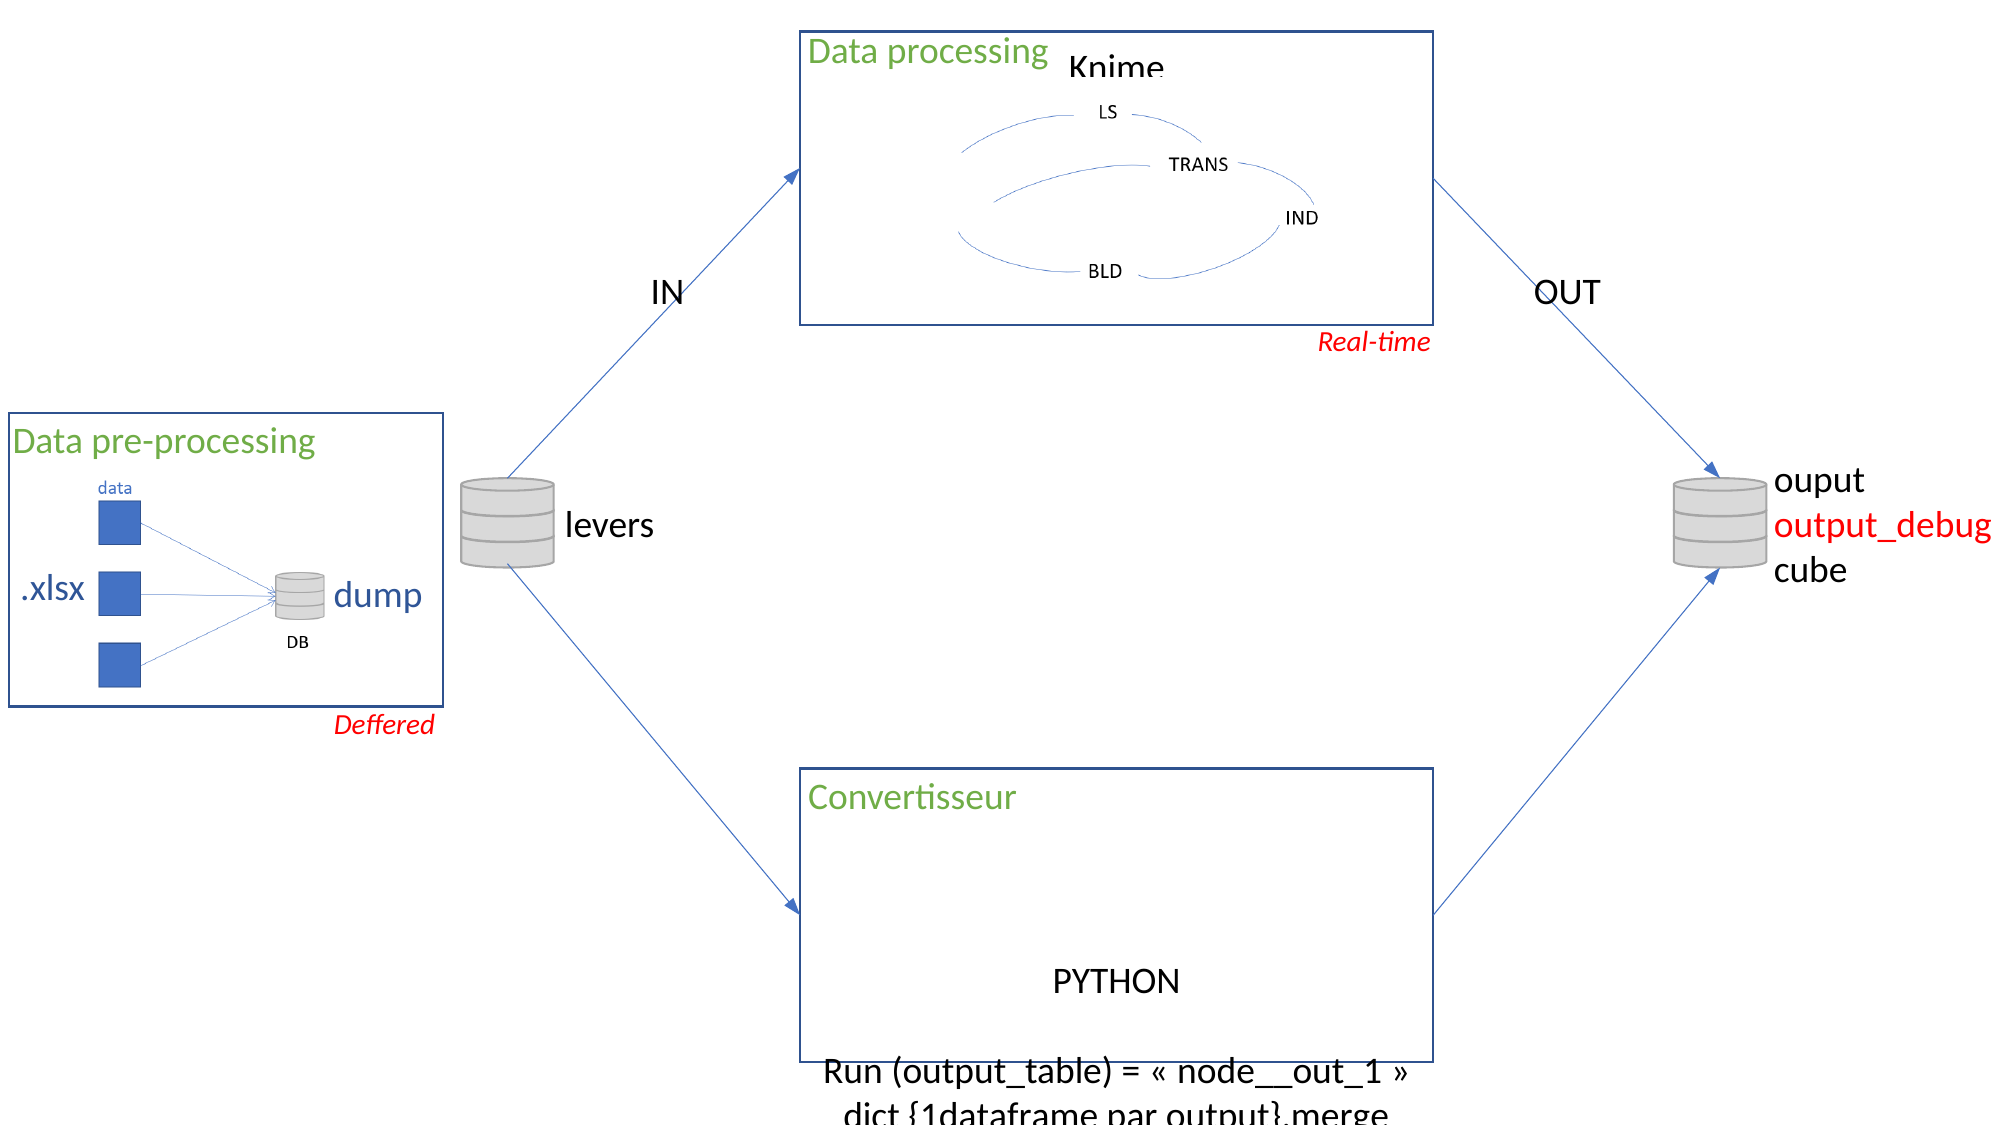

Data processing
Knime
IN
OUT
Real-time
Data pre-processing
ouput
output_debug
cube
levers
.xlsx
dump
Deffered
Convertisseur
PYTHON
Run (output_table) = « node__out_1 »
dict {1dataframe par output}.merge
1 par module